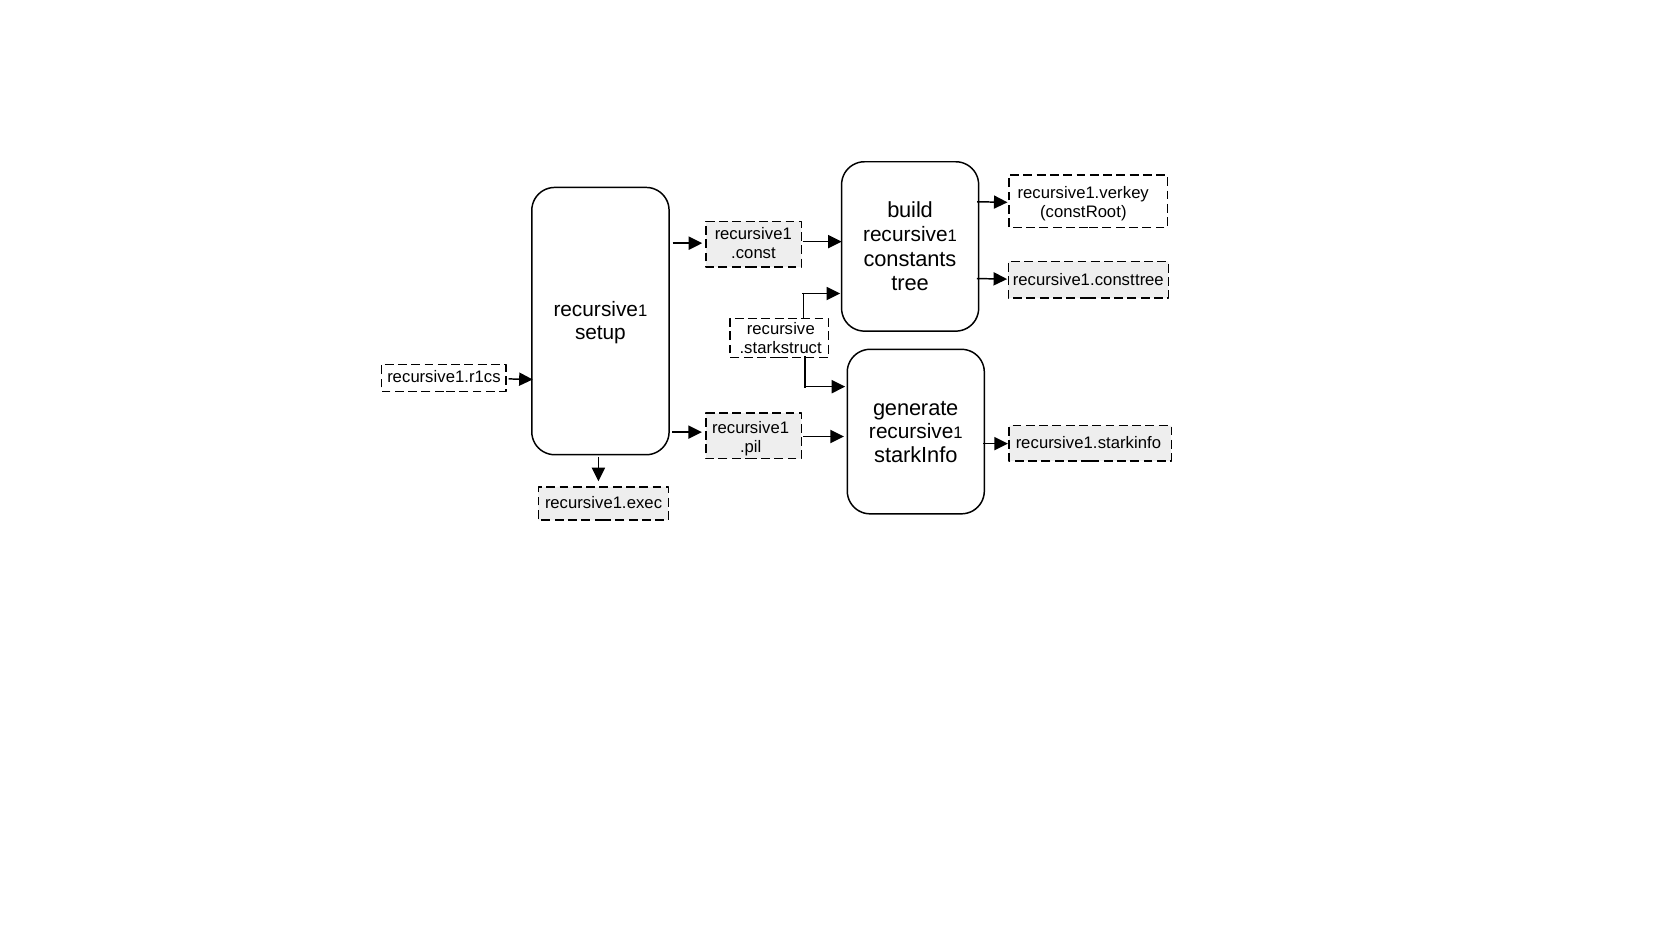

build
recursive1 constants tree
recursive1.verkey(constRoot)
recursive1
setup
recursive1
.const
recursive1.consttree
recursive
.starkstruct
generate
recursive1
starkInfo
recursive1.r1cs
recursive1
.pil
recursive1.starkinfo
recursive1.exec